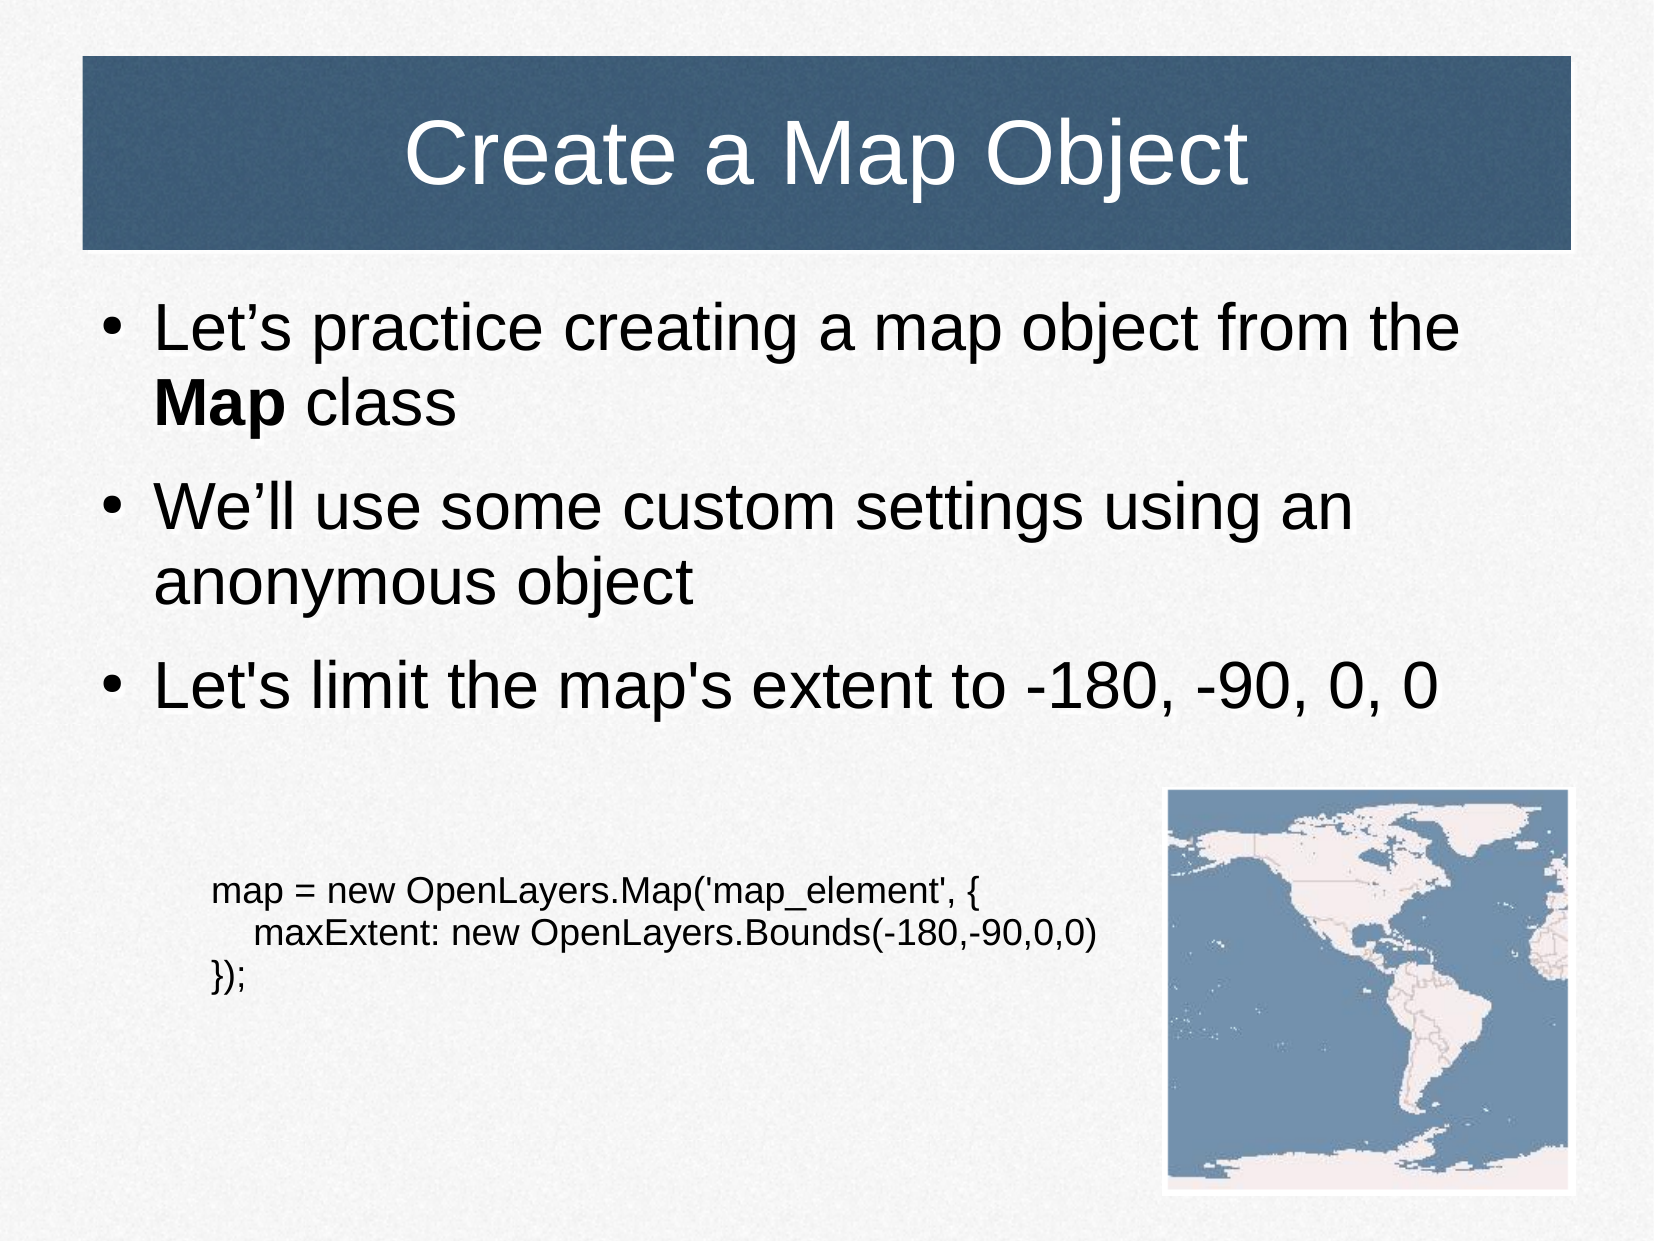

# Create a Map Object
Let’s practice creating a map object from the Map class
We’ll use some custom settings using an anonymous object
Let's limit the map's extent to -180, -90, 0, 0
 map = new OpenLayers.Map('map_element', {
 maxExtent: new OpenLayers.Bounds(-180,-90,0,0)
 });